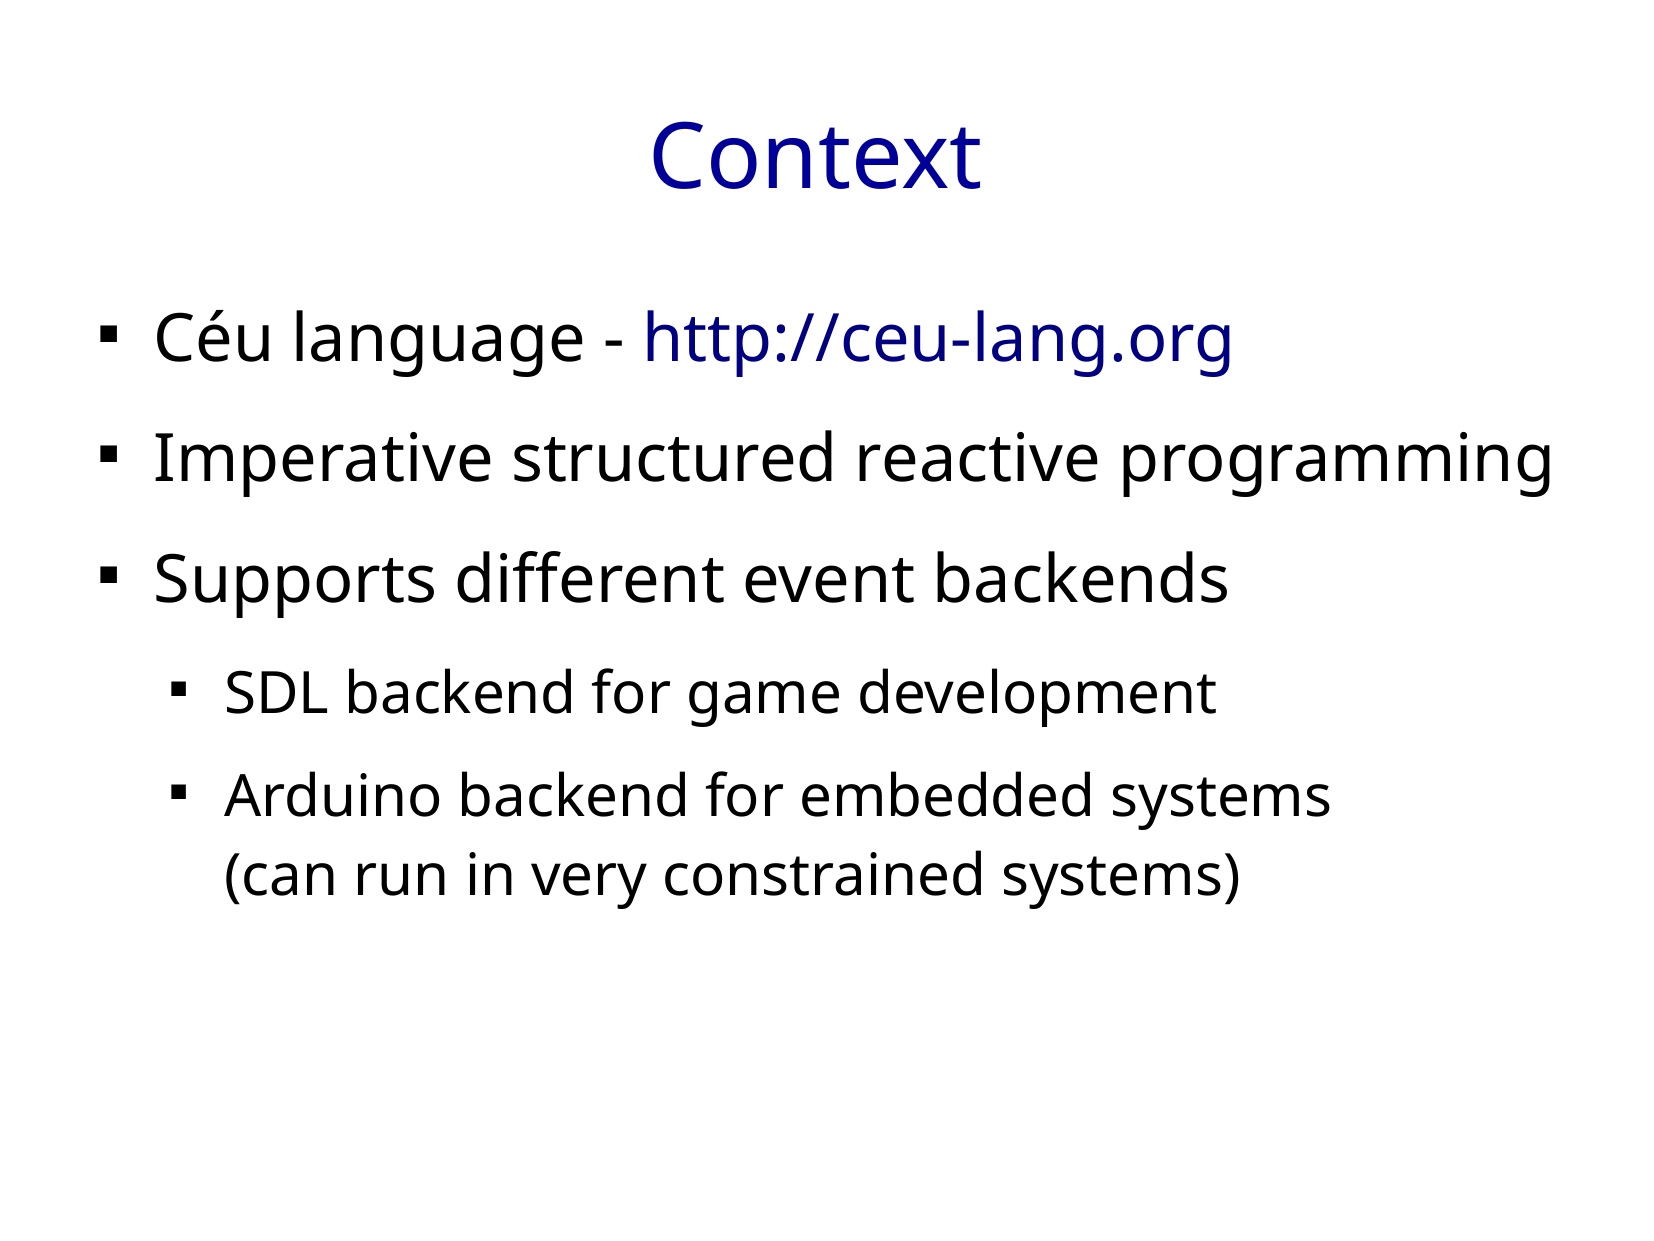

# Context
Céu language - http://ceu-lang.org
Imperative structured reactive programming
Supports different event backends
SDL backend for game development
Arduino backend for embedded systems
(can run in very constrained systems)